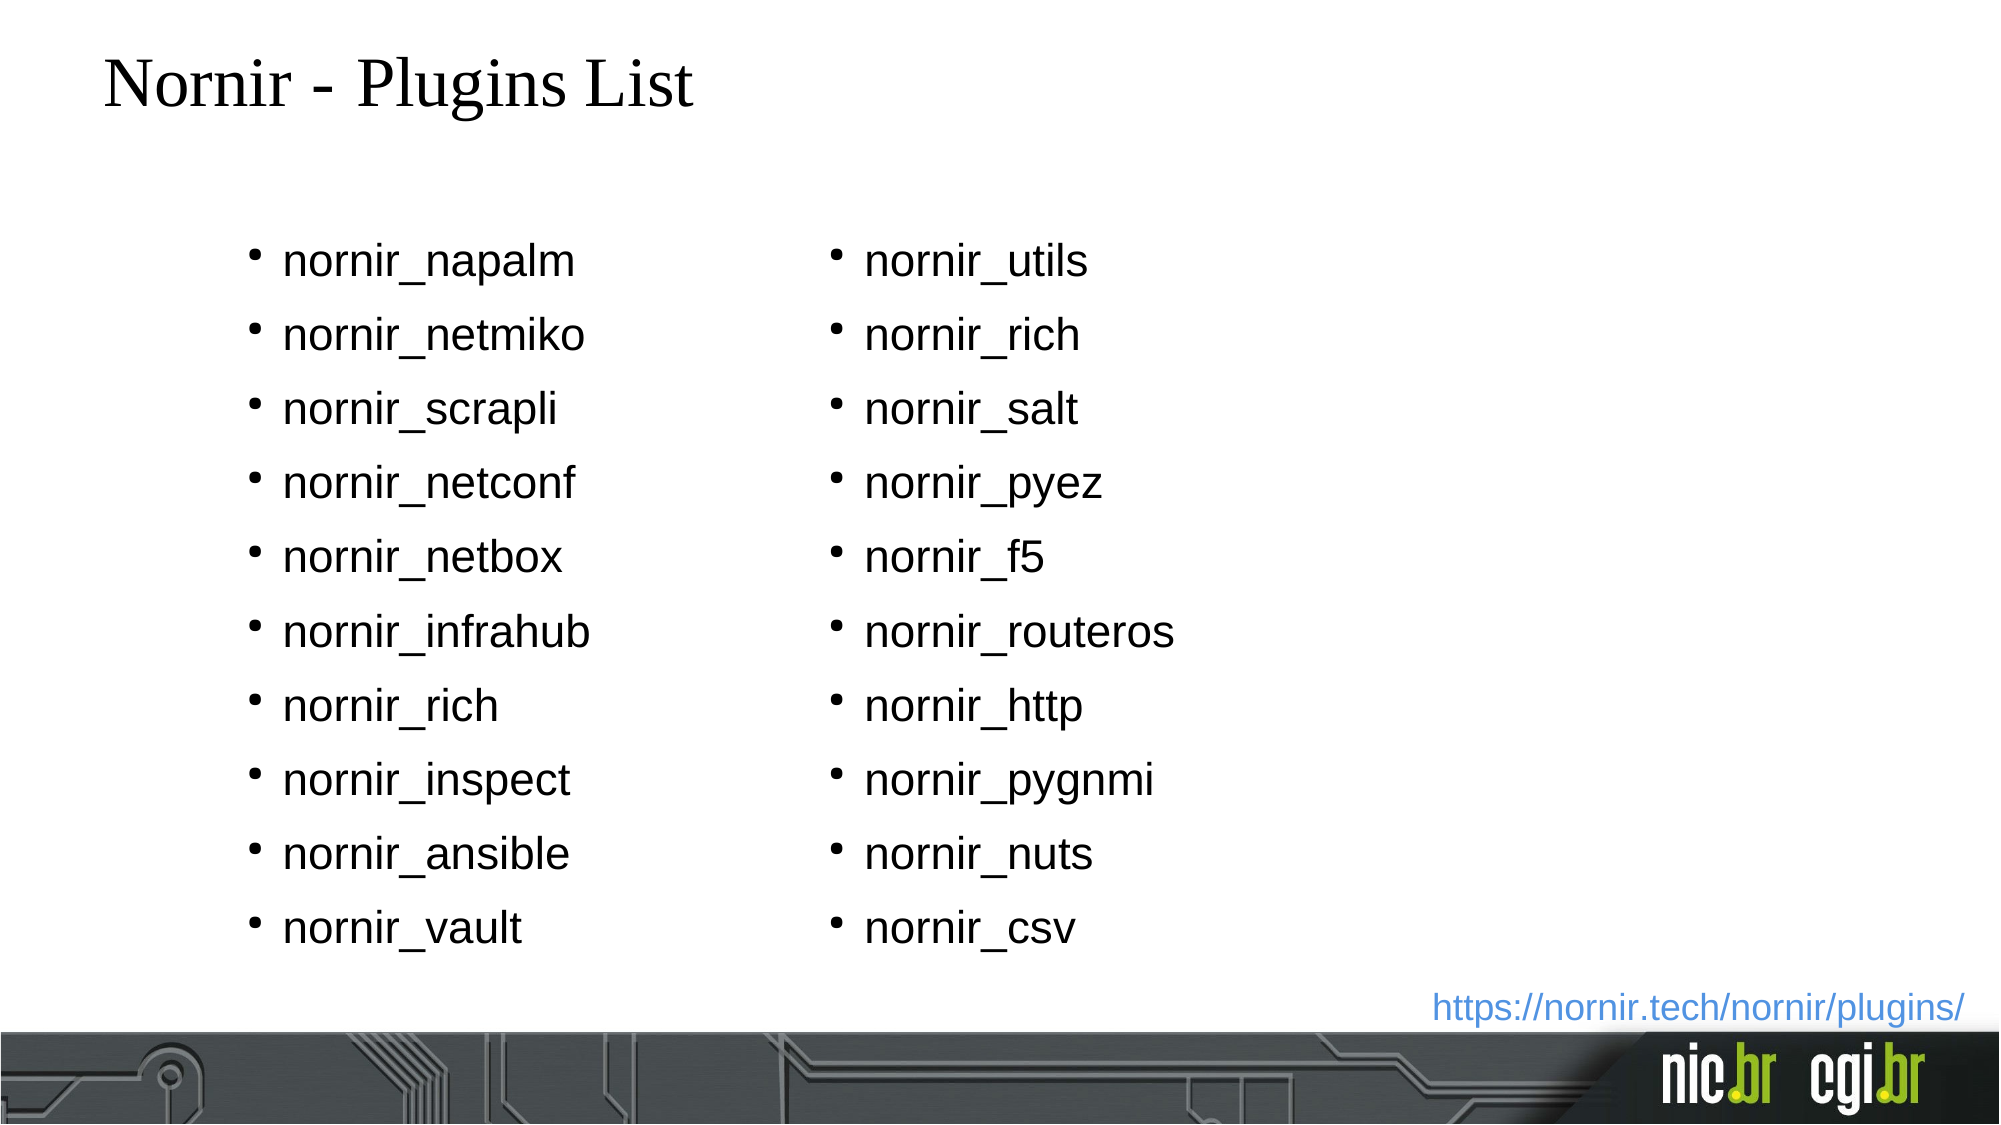

# Nornir - Plugins List
nornir_napalm
nornir_netmiko
nornir_scrapli
nornir_netconf
nornir_netbox
nornir_infrahub
nornir_rich
nornir_inspect
nornir_ansible
nornir_vault
nornir_utils
nornir_rich
nornir_salt
nornir_pyez
nornir_f5
nornir_routeros
nornir_http
nornir_pygnmi
nornir_nuts
nornir_csv
https://nornir.tech/nornir/plugins/